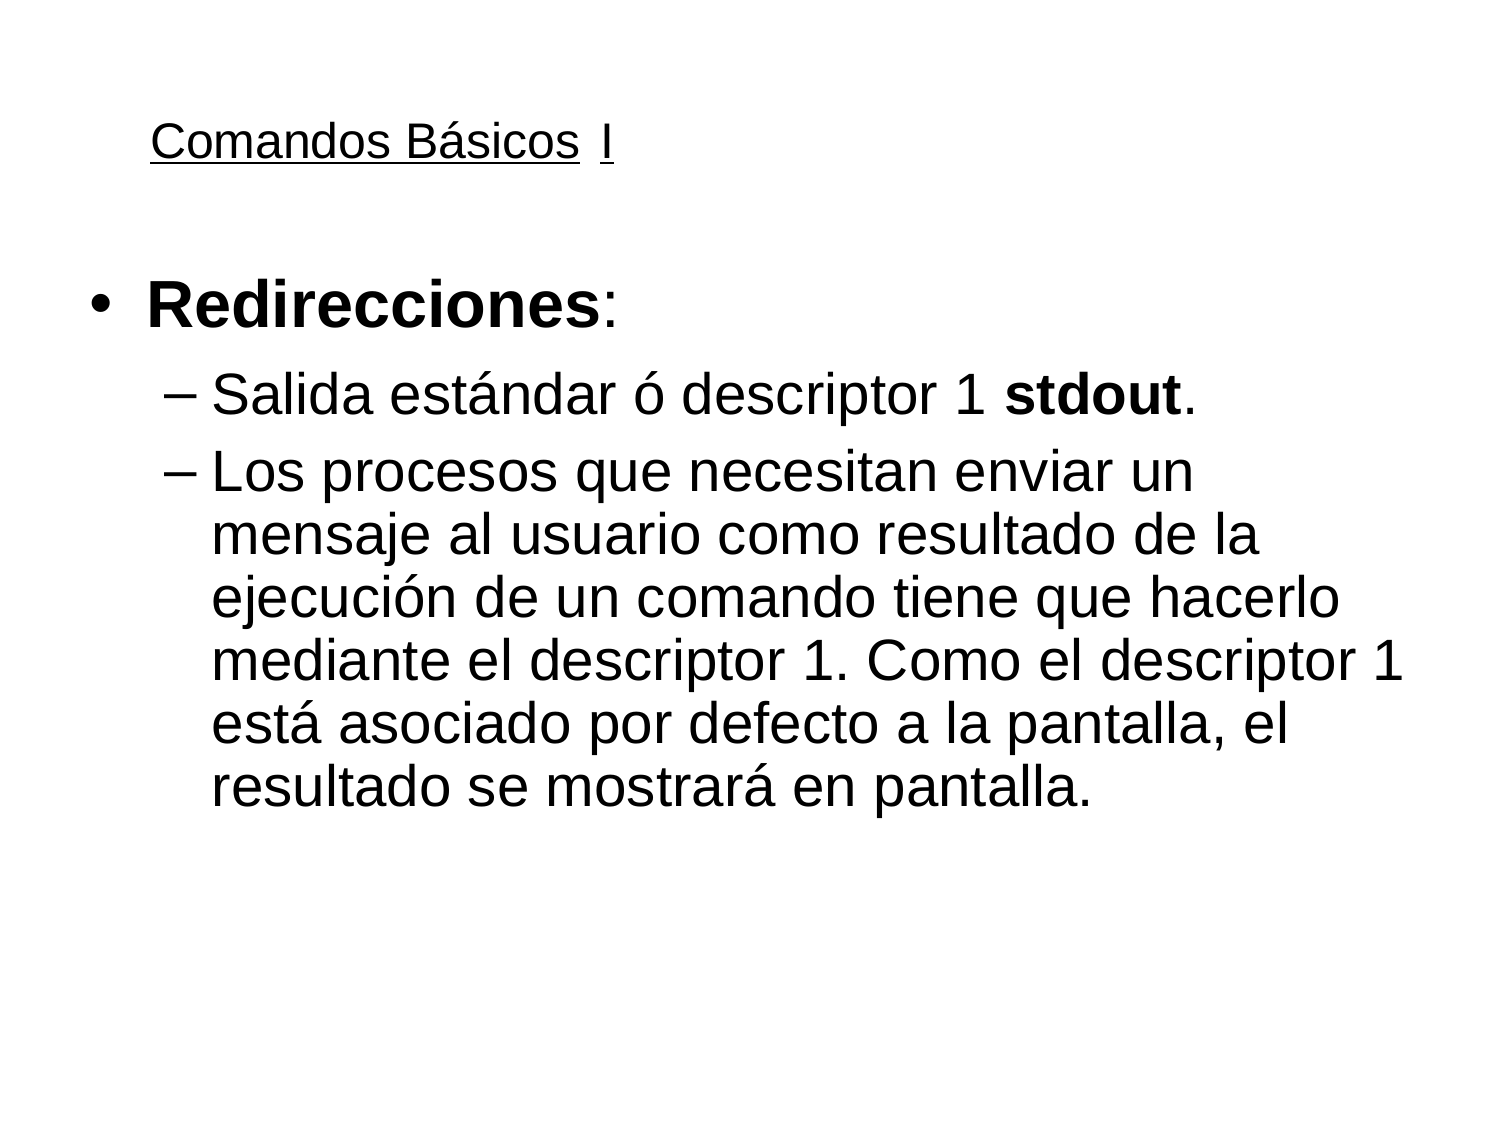

# Comandos Básicos	I
Redirecciones:
Salida estándar ó descriptor 1 stdout.
Los procesos que necesitan enviar un mensaje al usuario como resultado de la ejecución de un comando tiene que hacerlo mediante el descriptor 1. Como el descriptor 1 está asociado por defecto a la pantalla, el resultado se mostrará en pantalla.